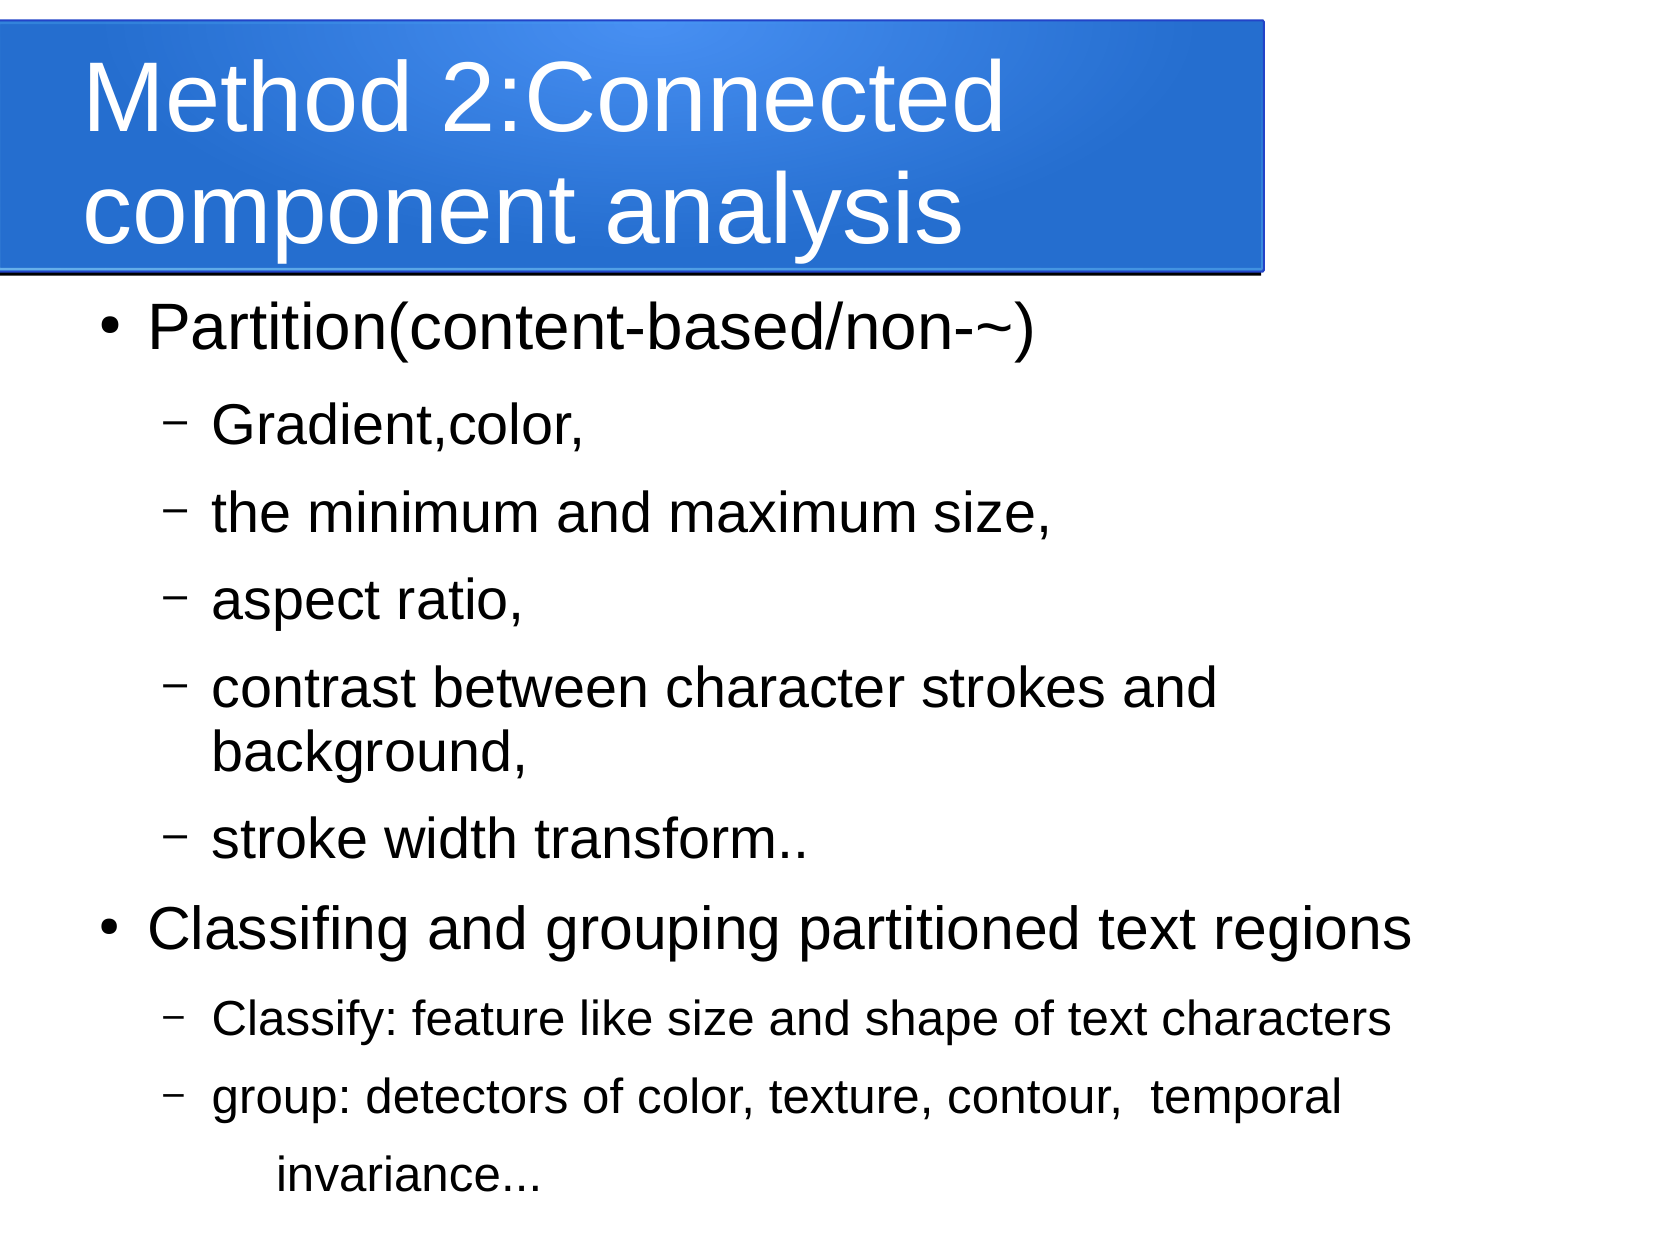

# Method 2:Connected component analysis
Partition(content-based/non-~)
Gradient,color,
the minimum and maximum size,
aspect ratio,
contrast between character strokes and background,
stroke width transform..
Classifing and grouping partitioned text regions
Classify: feature like size and shape of text characters
group: detectors of color, texture, contour, temporal
invariance...